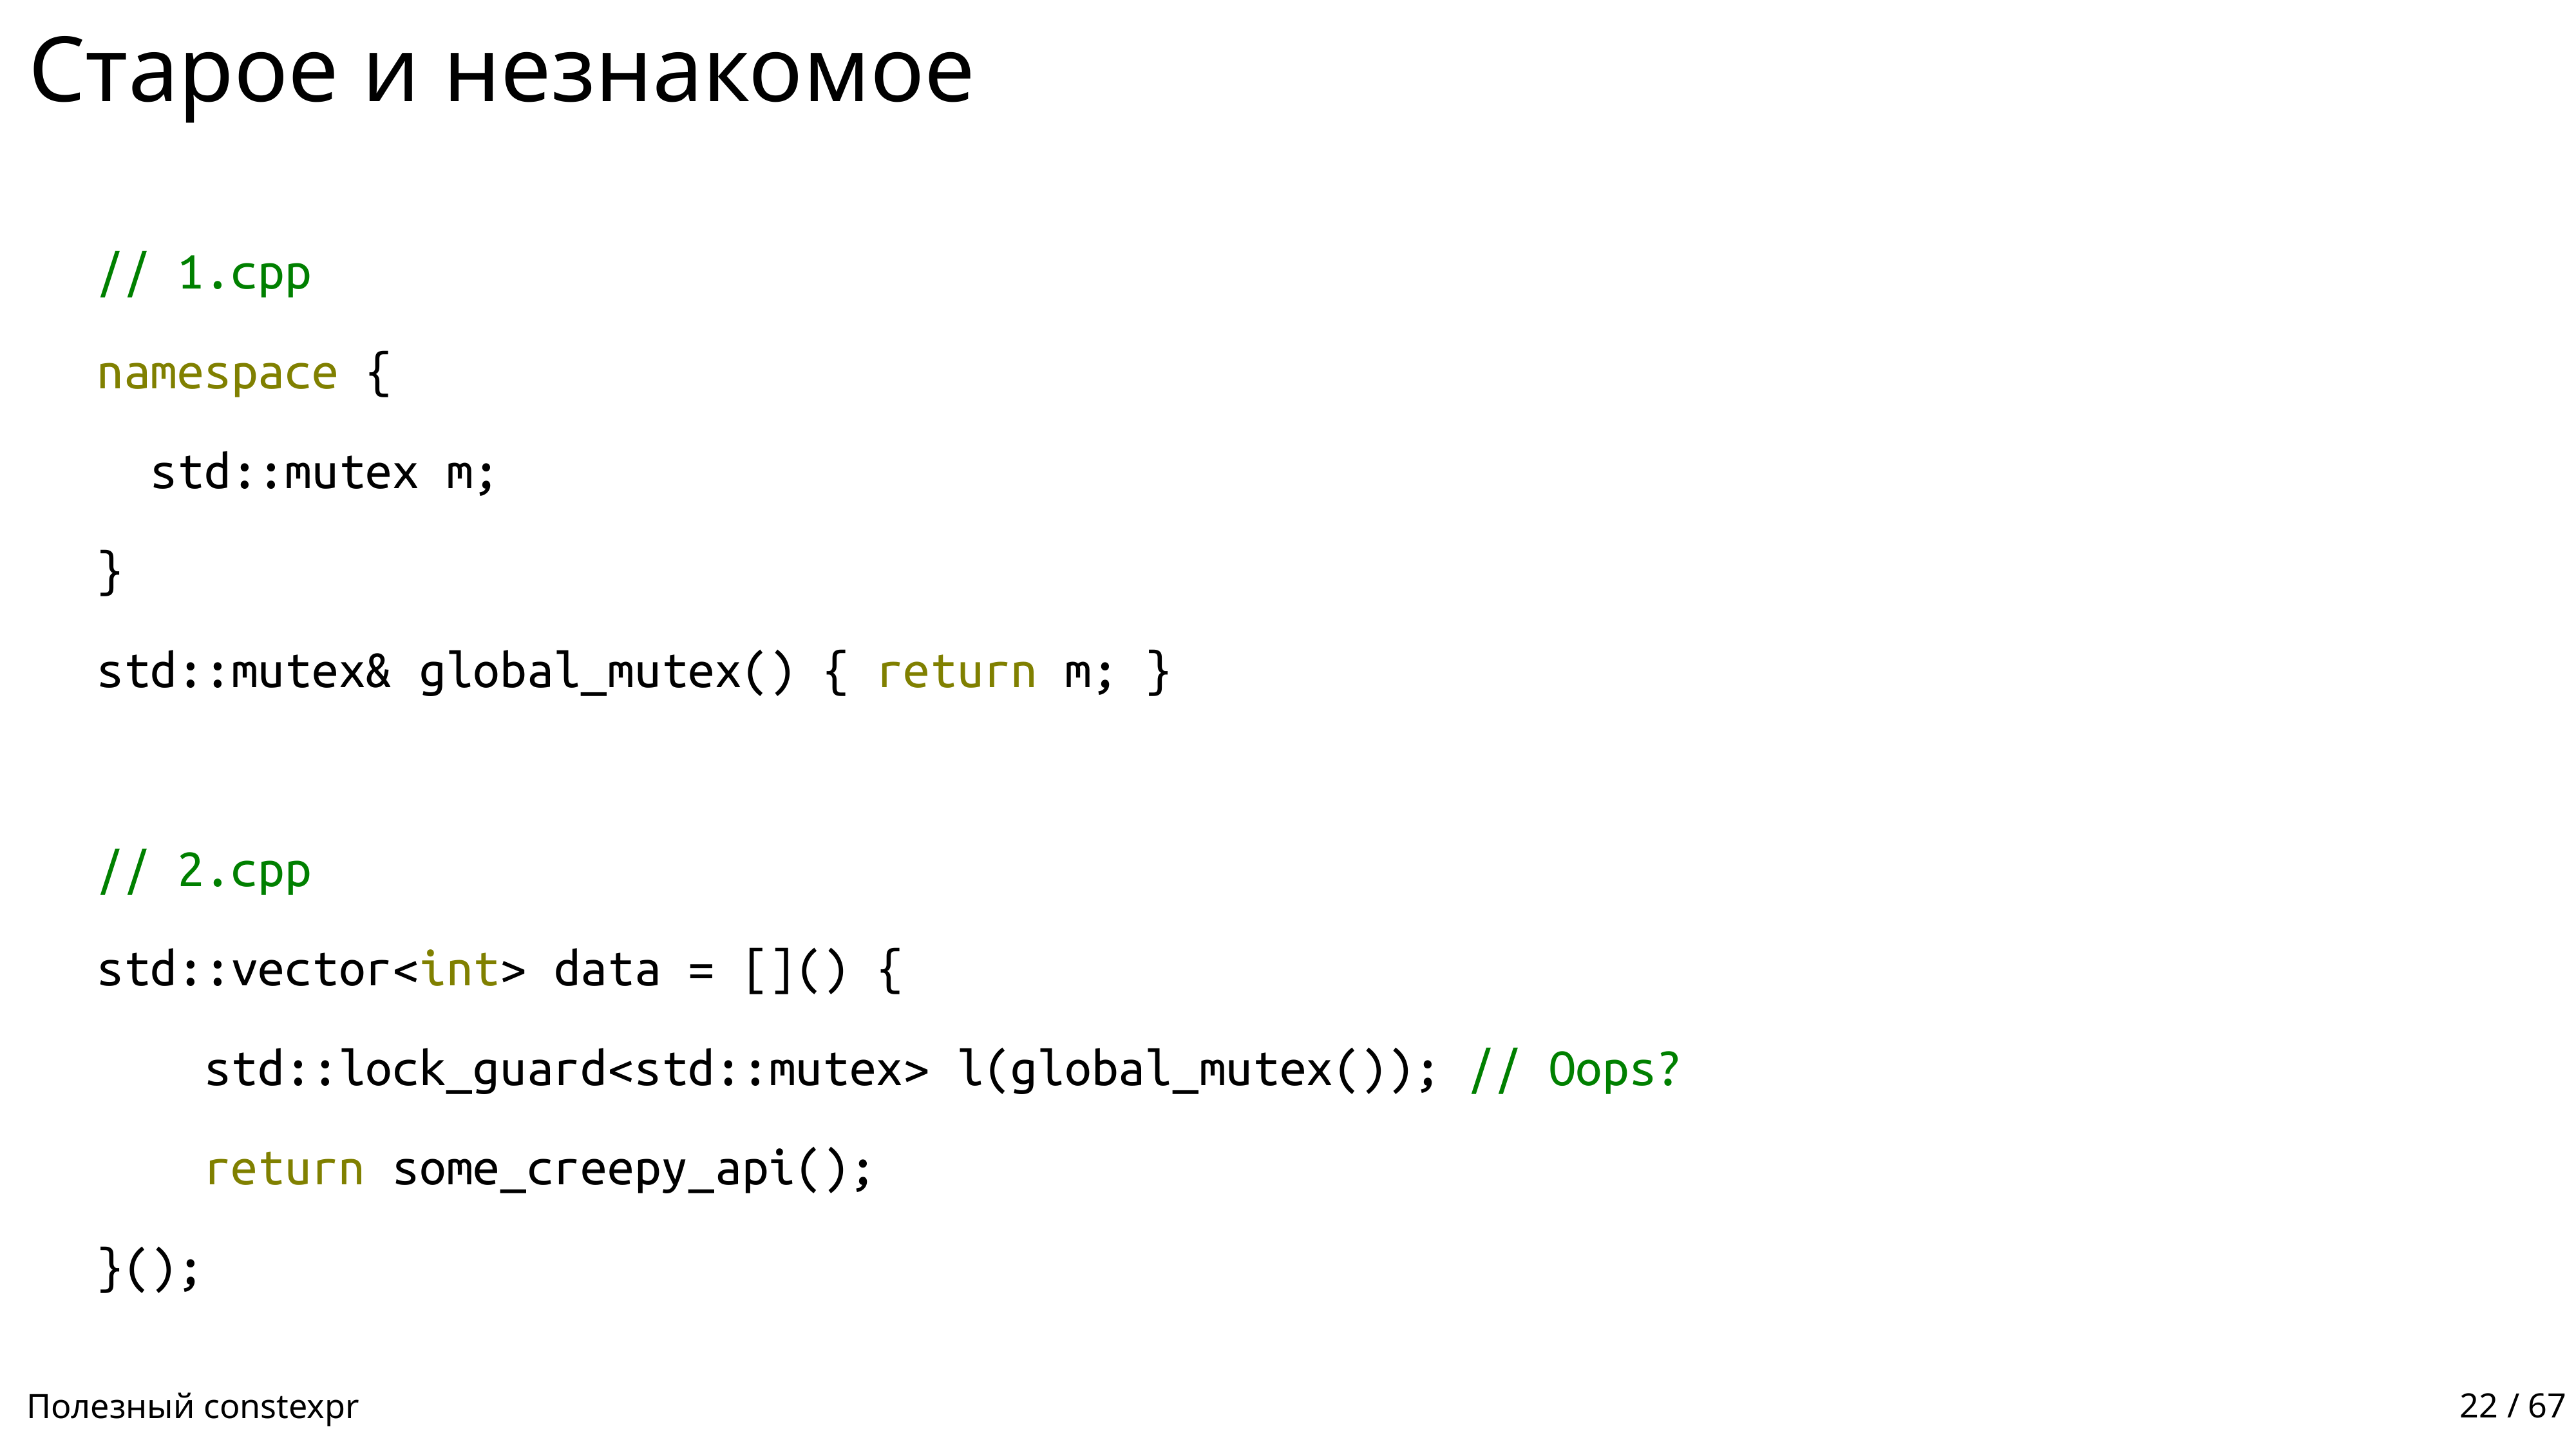

# Старое и незнакомое
// 1.cpp
namespace {
 std::mutex m;
}
std::mutex& global_mutex() { return m; }
// 2.cpp
std::vector<int> data = []() {
 std::lock_guard<std::mutex> l(global_mutex()); // Oops?
 return some_creepy_api();
}();
Полезный constexpr